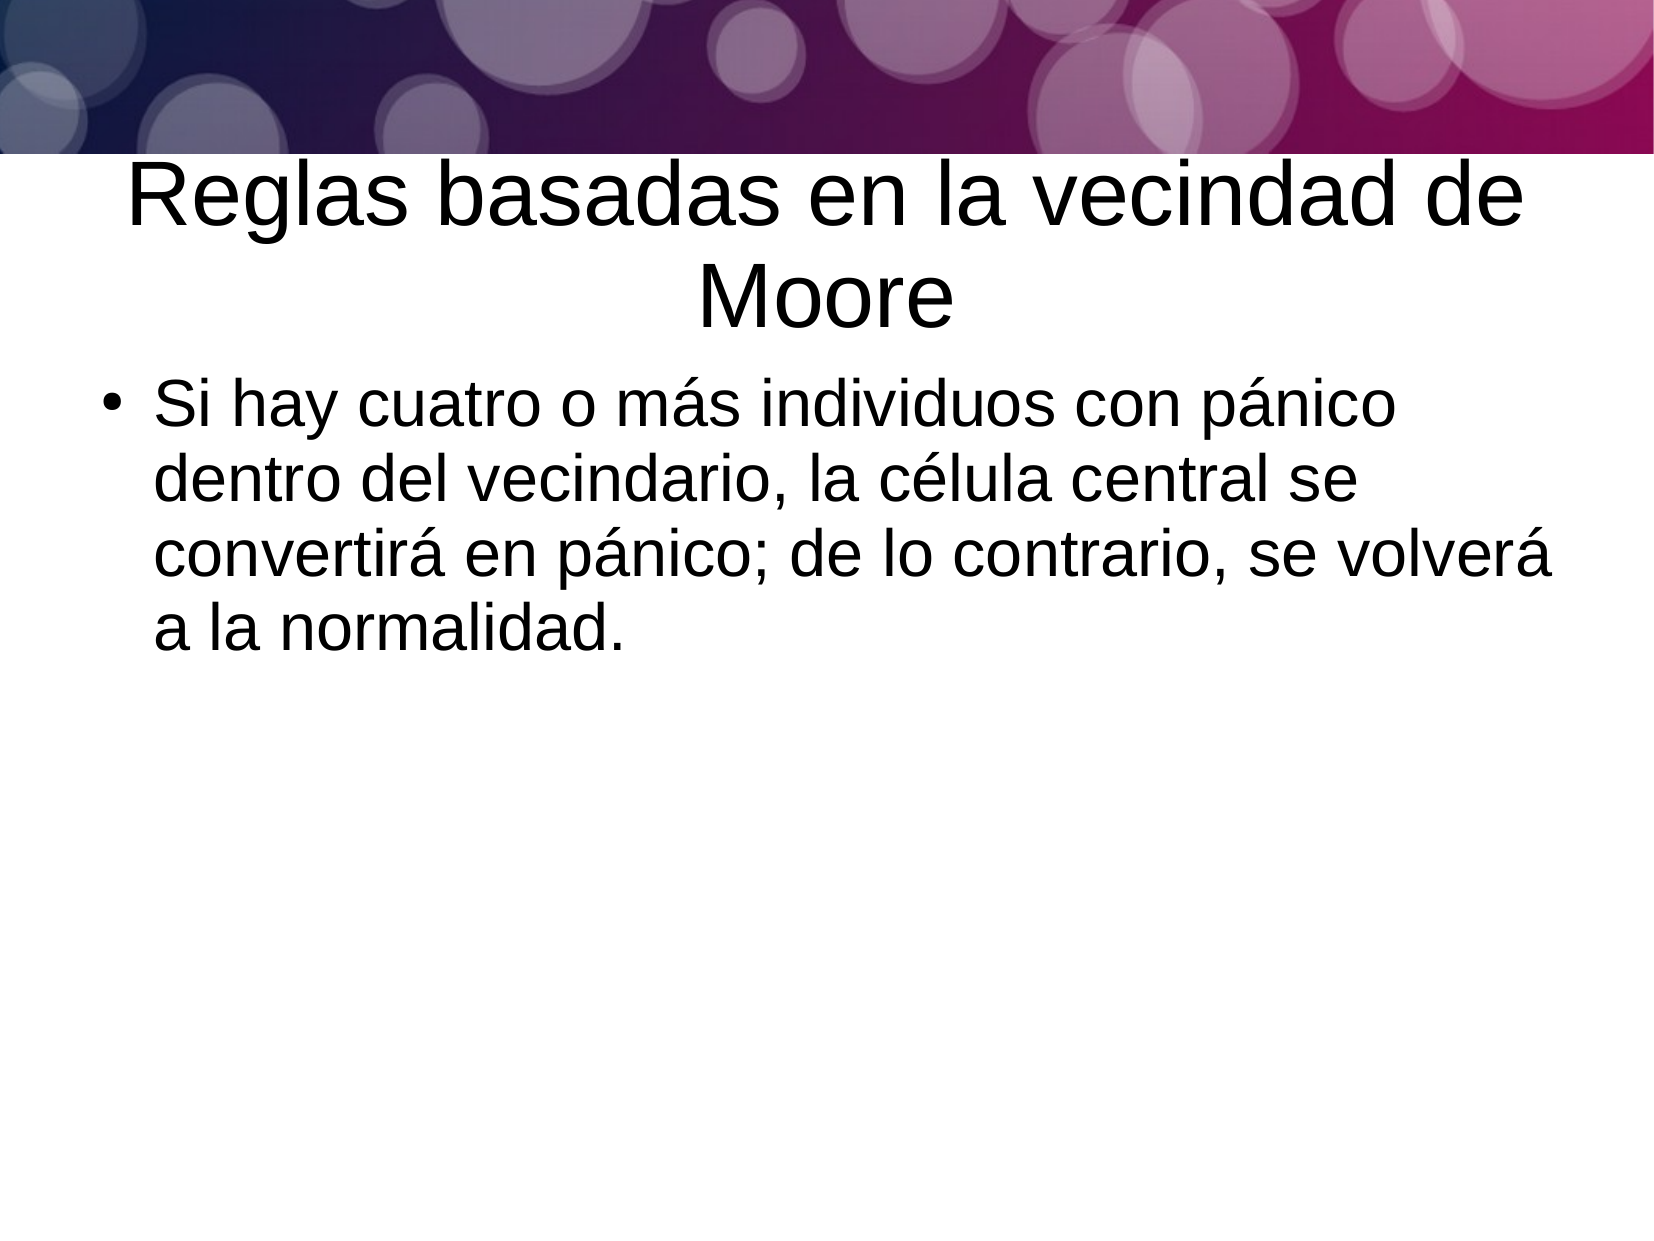

# Reglas basadas en la vecindad de Moore
Si hay cuatro o más individuos con pánico dentro del vecindario, la célula central se convertirá en pánico; de lo contrario, se volverá a la normalidad.